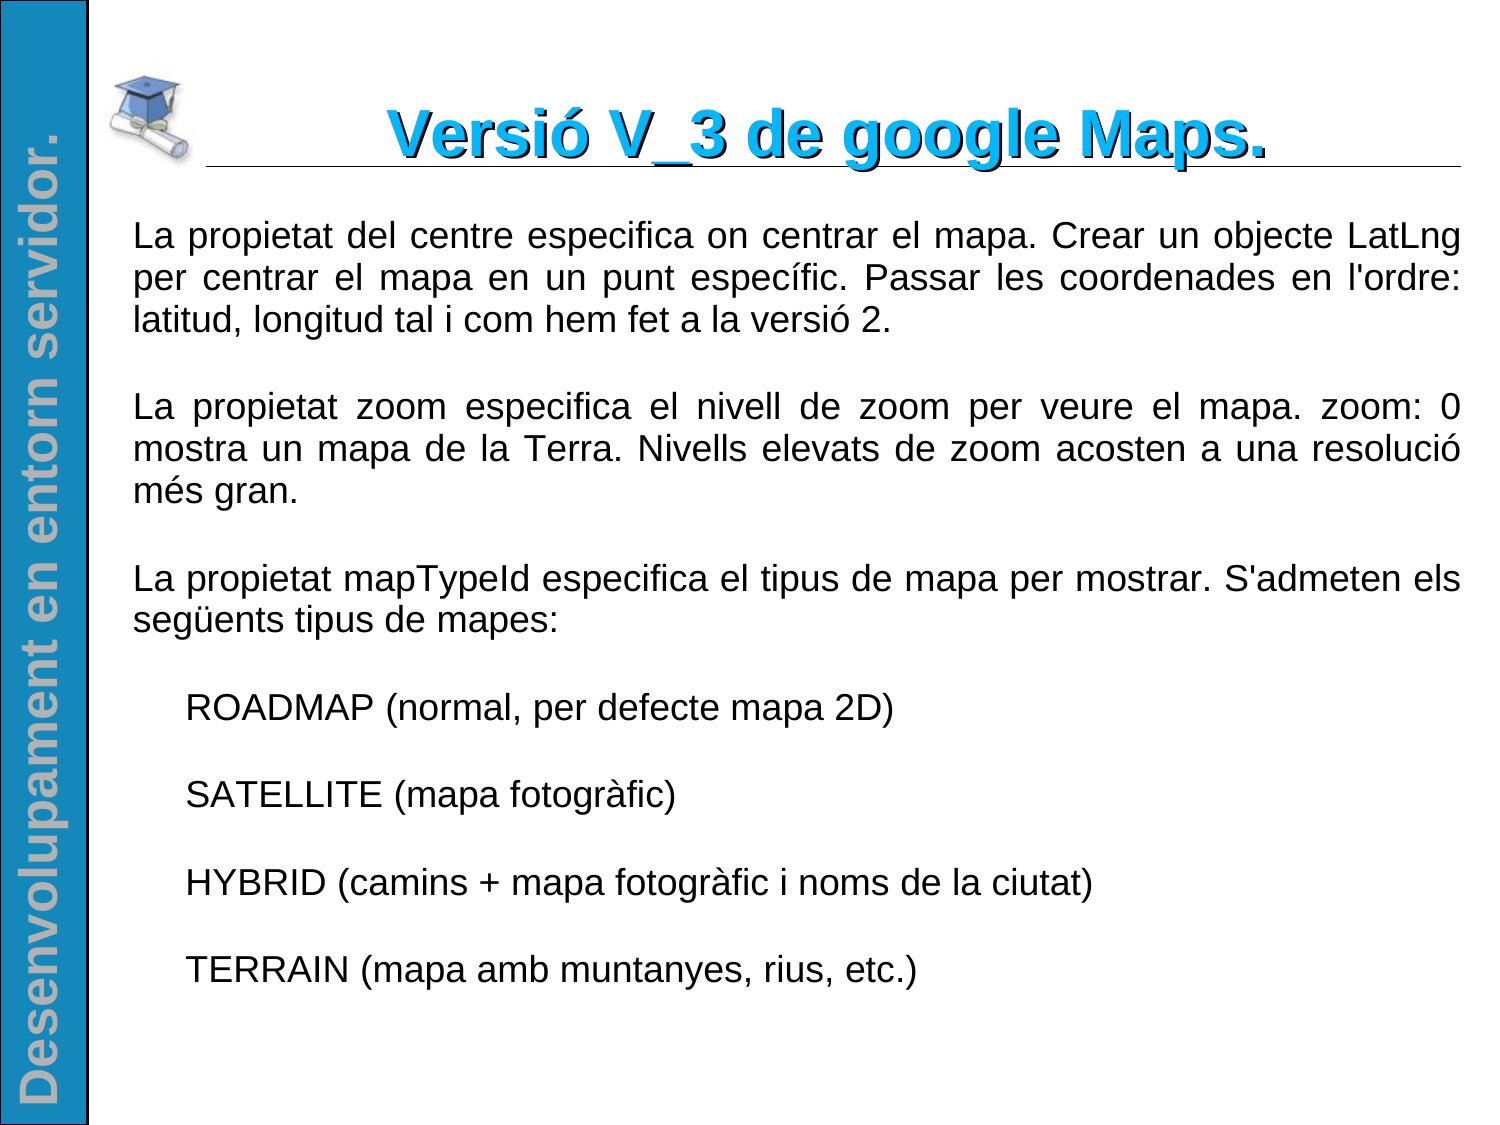

# Versió V_3 de google Maps.
La propietat del centre especifica on centrar el mapa. Crear un objecte LatLng per centrar el mapa en un punt específic. Passar les coordenades en l'ordre: latitud, longitud tal i com hem fet a la versió 2.
La propietat zoom especifica el nivell de zoom per veure el mapa. zoom: 0 mostra un mapa de la Terra. Nivells elevats de zoom acosten a una resolució més gran.
La propietat mapTypeId especifica el tipus de mapa per mostrar. S'admeten els següents tipus de mapes:
     ROADMAP (normal, per defecte mapa 2D)
     SATELLITE (mapa fotogràfic)
     HYBRID (camins + mapa fotogràfic i noms de la ciutat)
     TERRAIN (mapa amb muntanyes, rius, etc.)